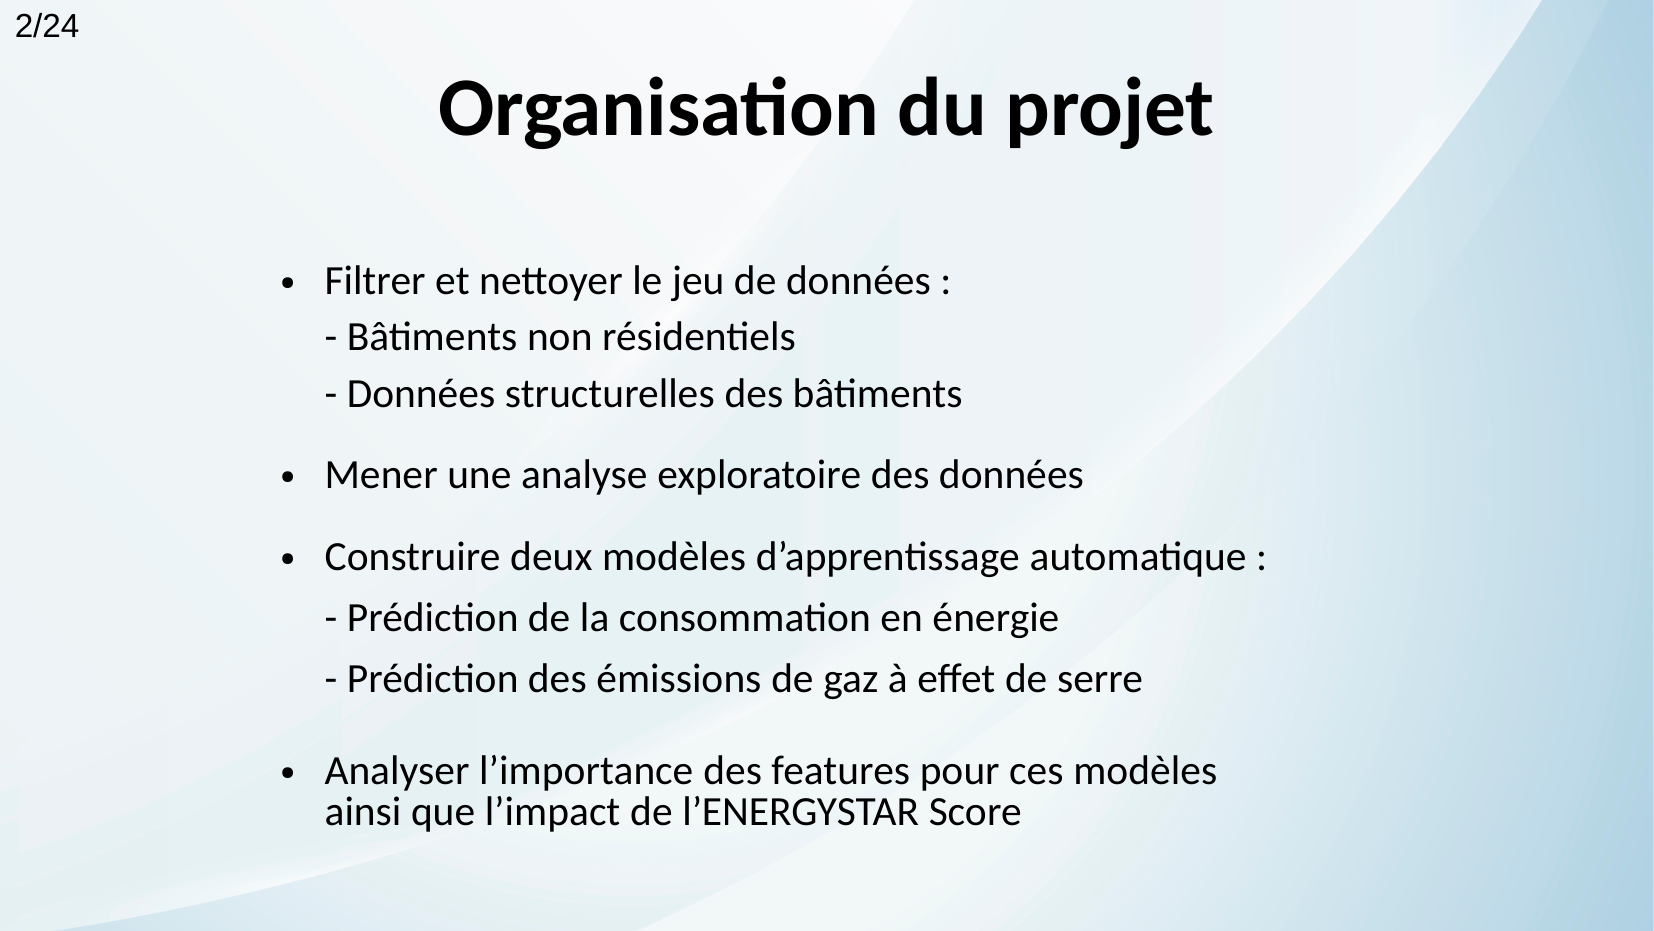

2/24
# Organisation du projet
Filtrer et nettoyer le jeu de données :
- Bâtiments non résidentiels
- Données structurelles des bâtiments
Mener une analyse exploratoire des données
Construire deux modèles d’apprentissage automatique :
- Prédiction de la consommation en énergie
- Prédiction des émissions de gaz à effet de serre
Analyser l’importance des features pour ces modèles ainsi que l’impact de l’ENERGYSTAR Score